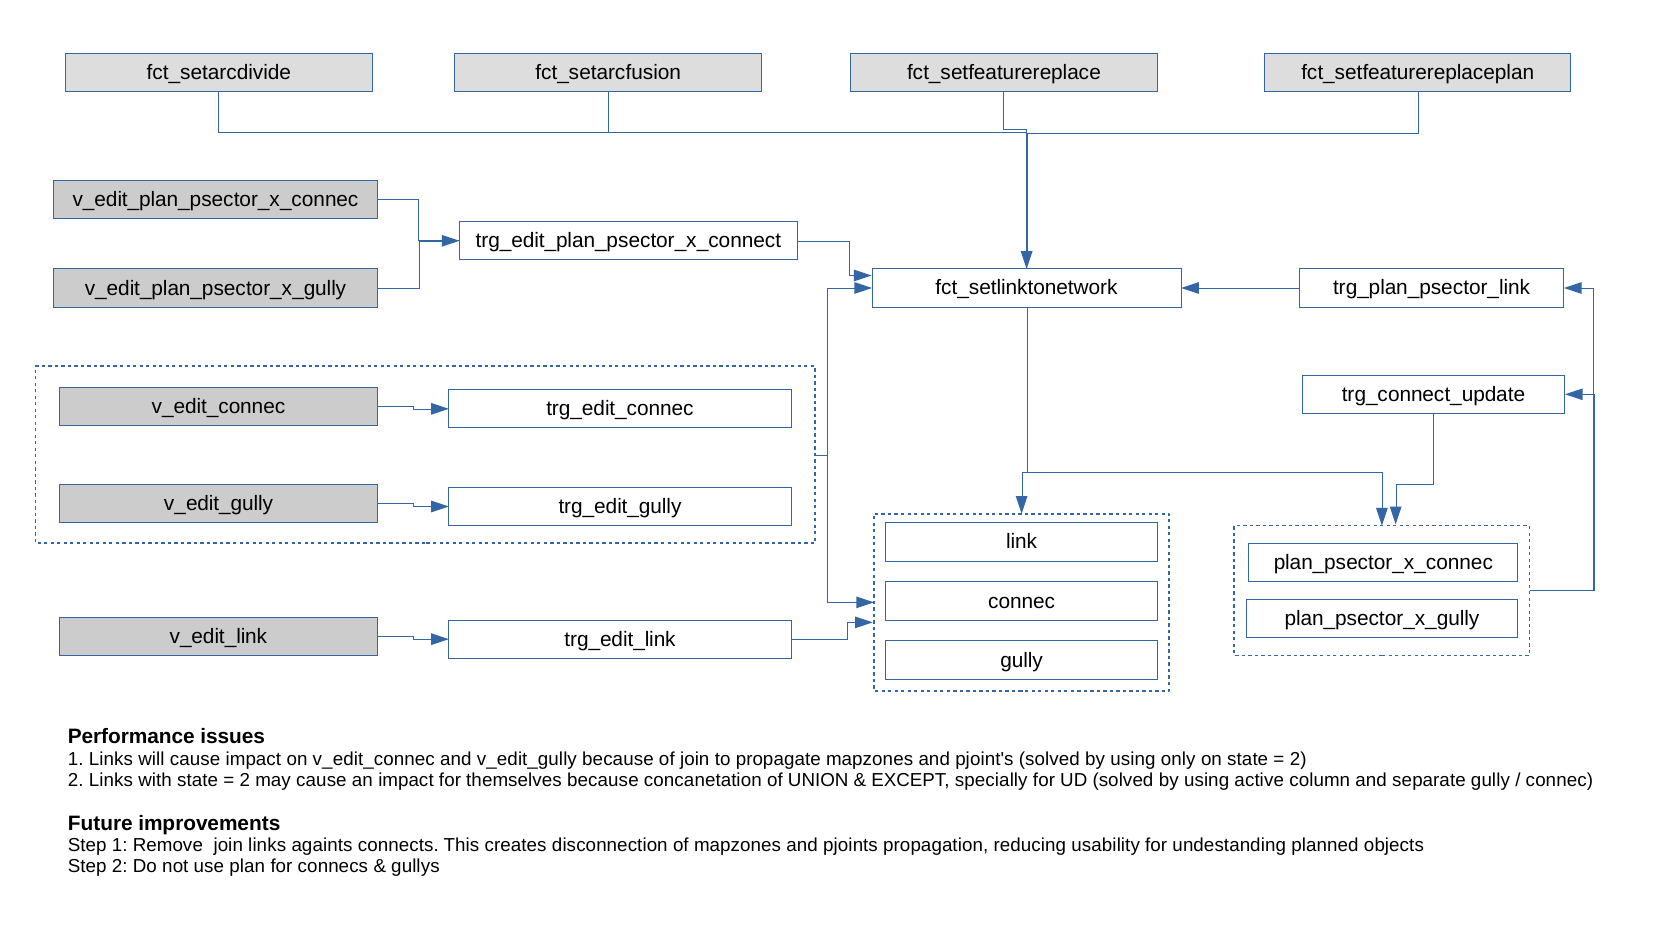

fct_setarcdivide
fct_setarcfusion
fct_setfeaturereplace
fct_setfeaturereplaceplan
v_edit_plan_psector_x_connec
trg_edit_plan_psector_x_connect
fct_setlinktonetwork
trg_plan_psector_link
v_edit_plan_psector_x_gully
trg_connect_update
v_edit_connec
trg_edit_connec
v_edit_gully
trg_edit_gully
link
plan_psector_x_connec
connec
plan_psector_x_gully
v_edit_link
trg_edit_link
gully
Performance issues
1. Links will cause impact on v_edit_connec and v_edit_gully because of join to propagate mapzones and pjoint's (solved by using only on state = 2)
2. Links with state = 2 may cause an impact for themselves because concanetation of UNION & EXCEPT, specially for UD (solved by using active column and separate gully / connec)
Future improvements
Step 1: Remove join links againts connects. This creates disconnection of mapzones and pjoints propagation, reducing usability for undestanding planned objects
Step 2: Do not use plan for connecs & gullys